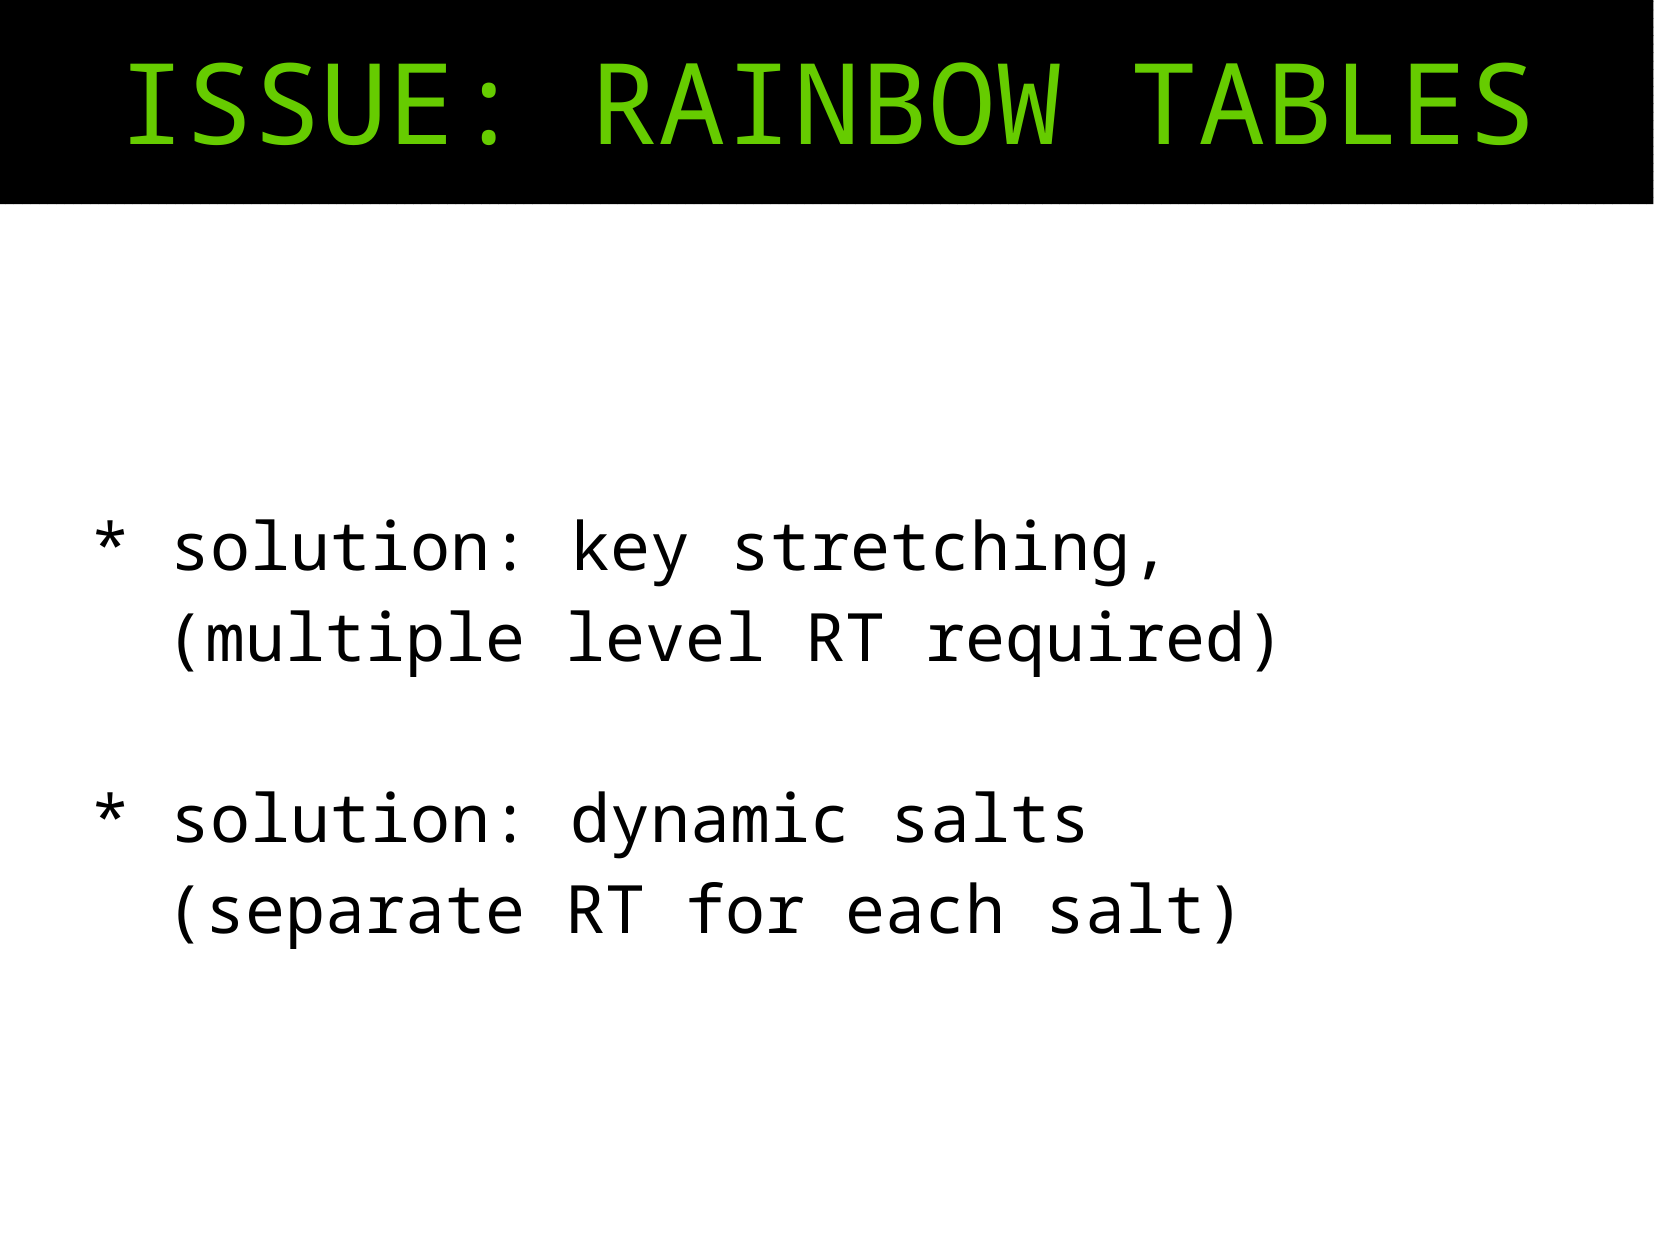

# ISSUE: RAINBOW TABLES
* solution: key stretching,
	(multiple level RT required)
* solution: dynamic salts
	(separate RT for each salt)